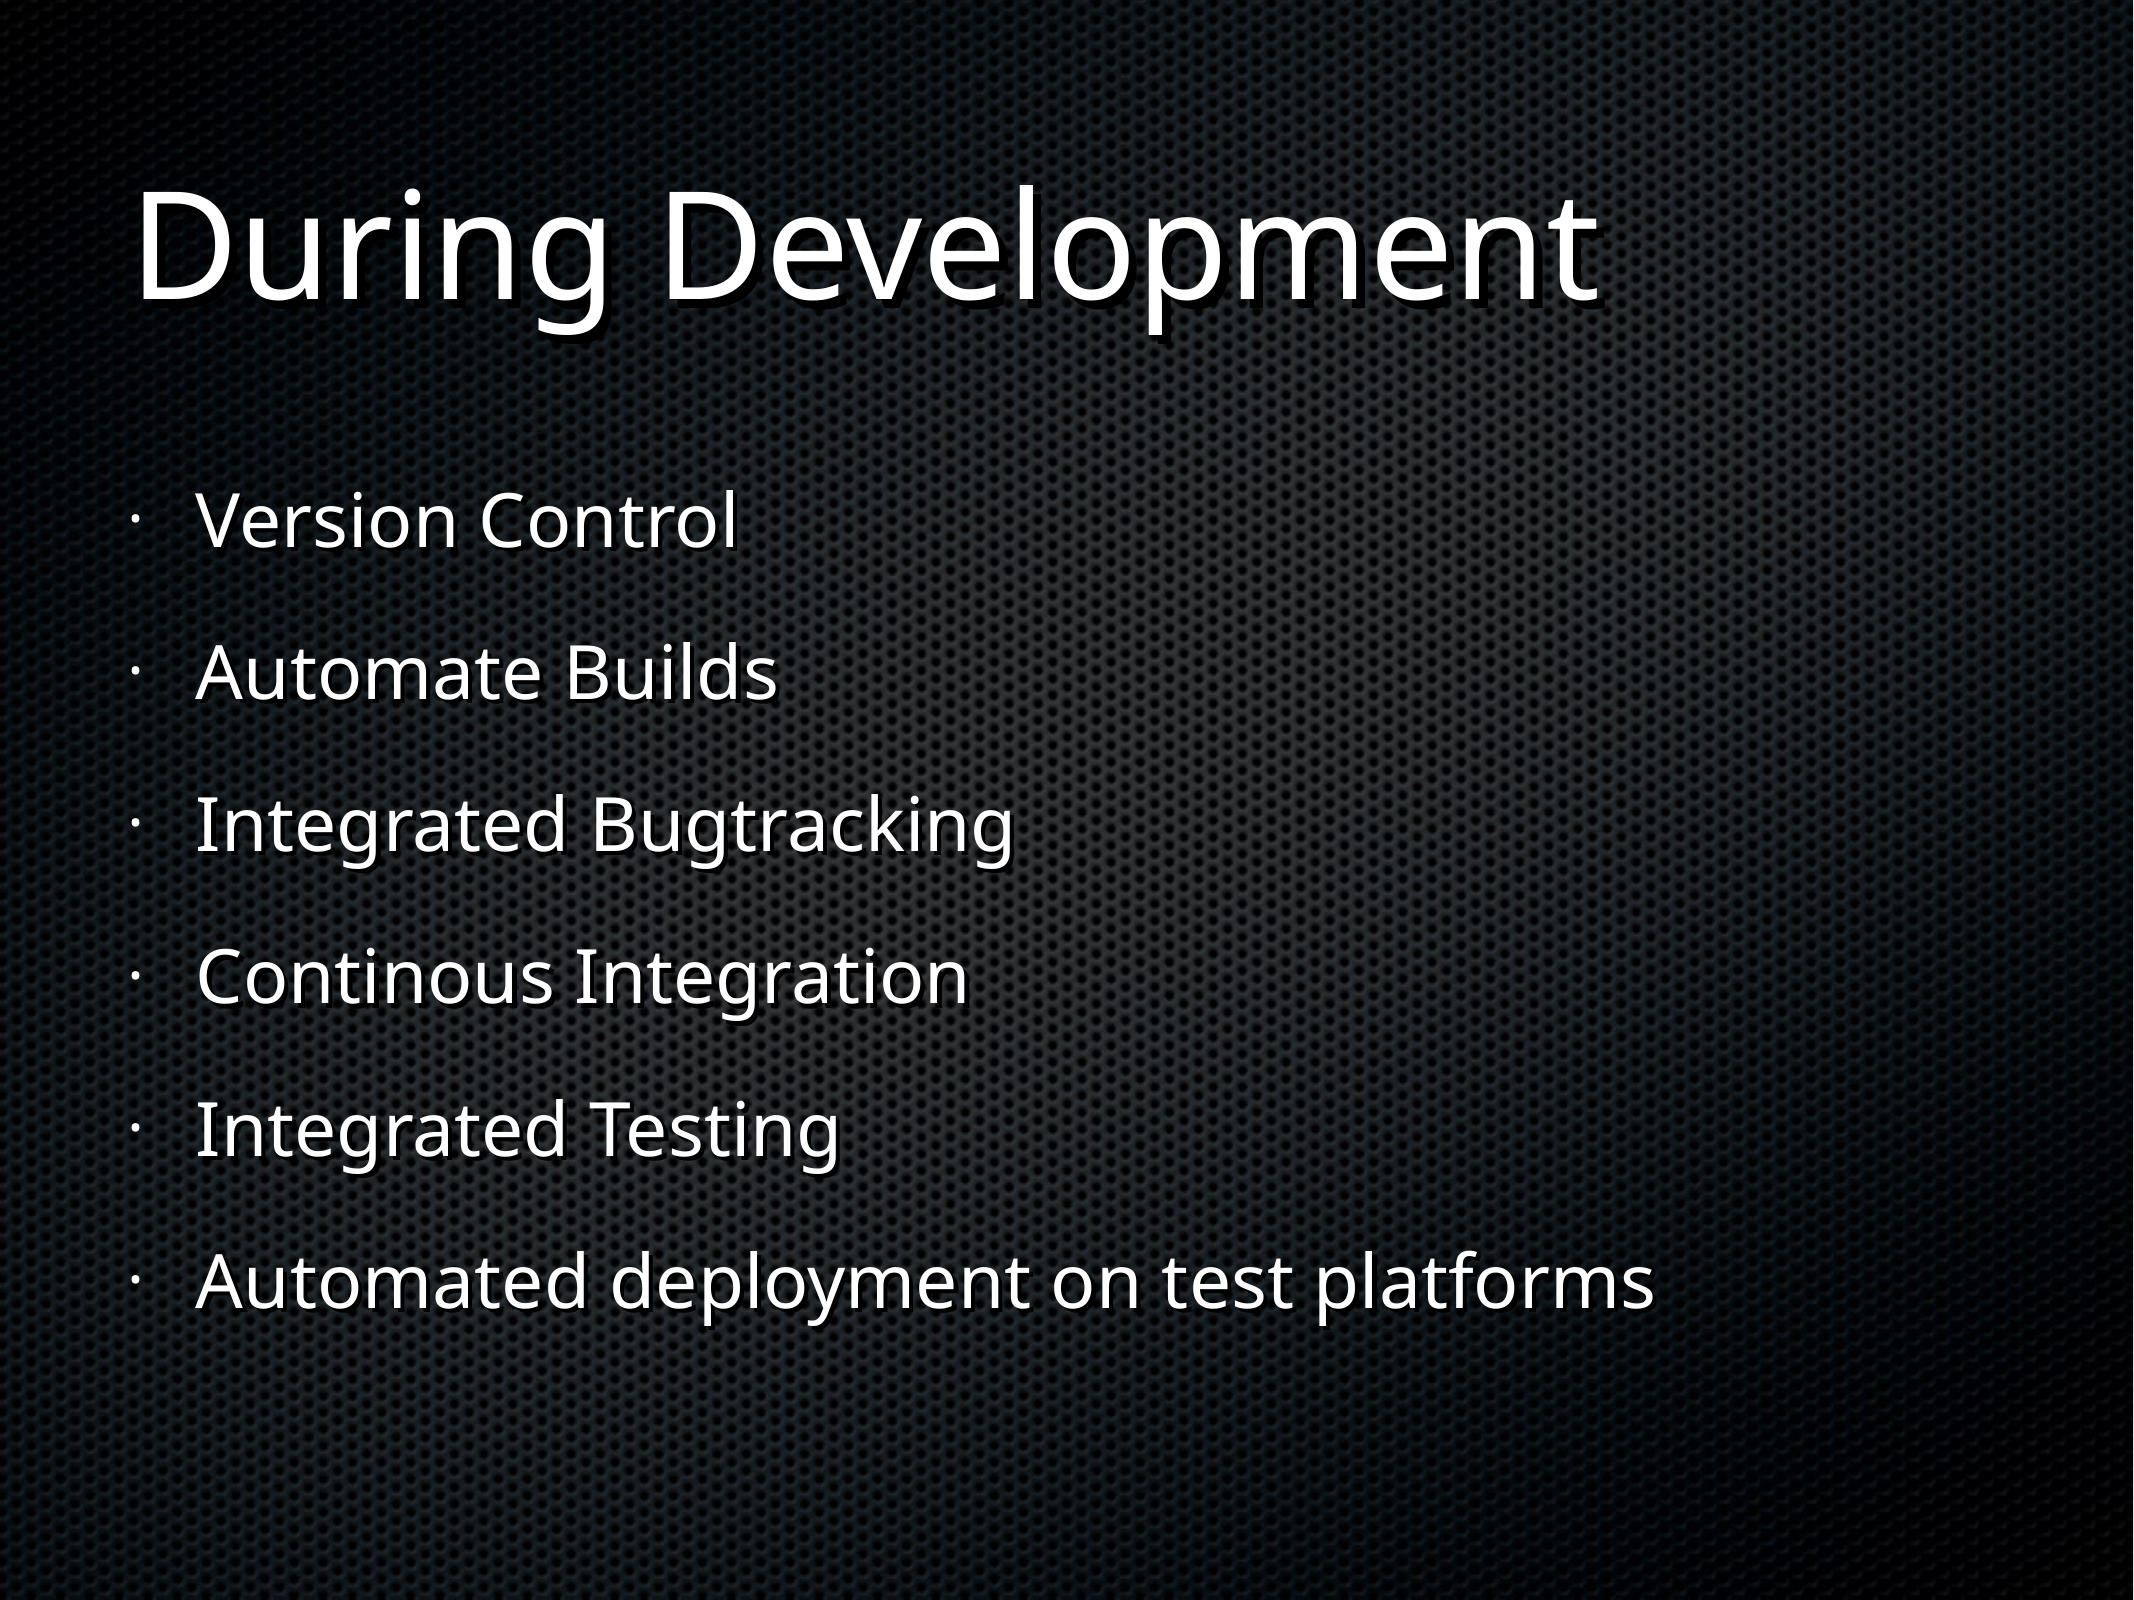

# During Development
Version Control
Automate Builds
Integrated Bugtracking
Continous Integration
Integrated Testing
Automated deployment on test platforms